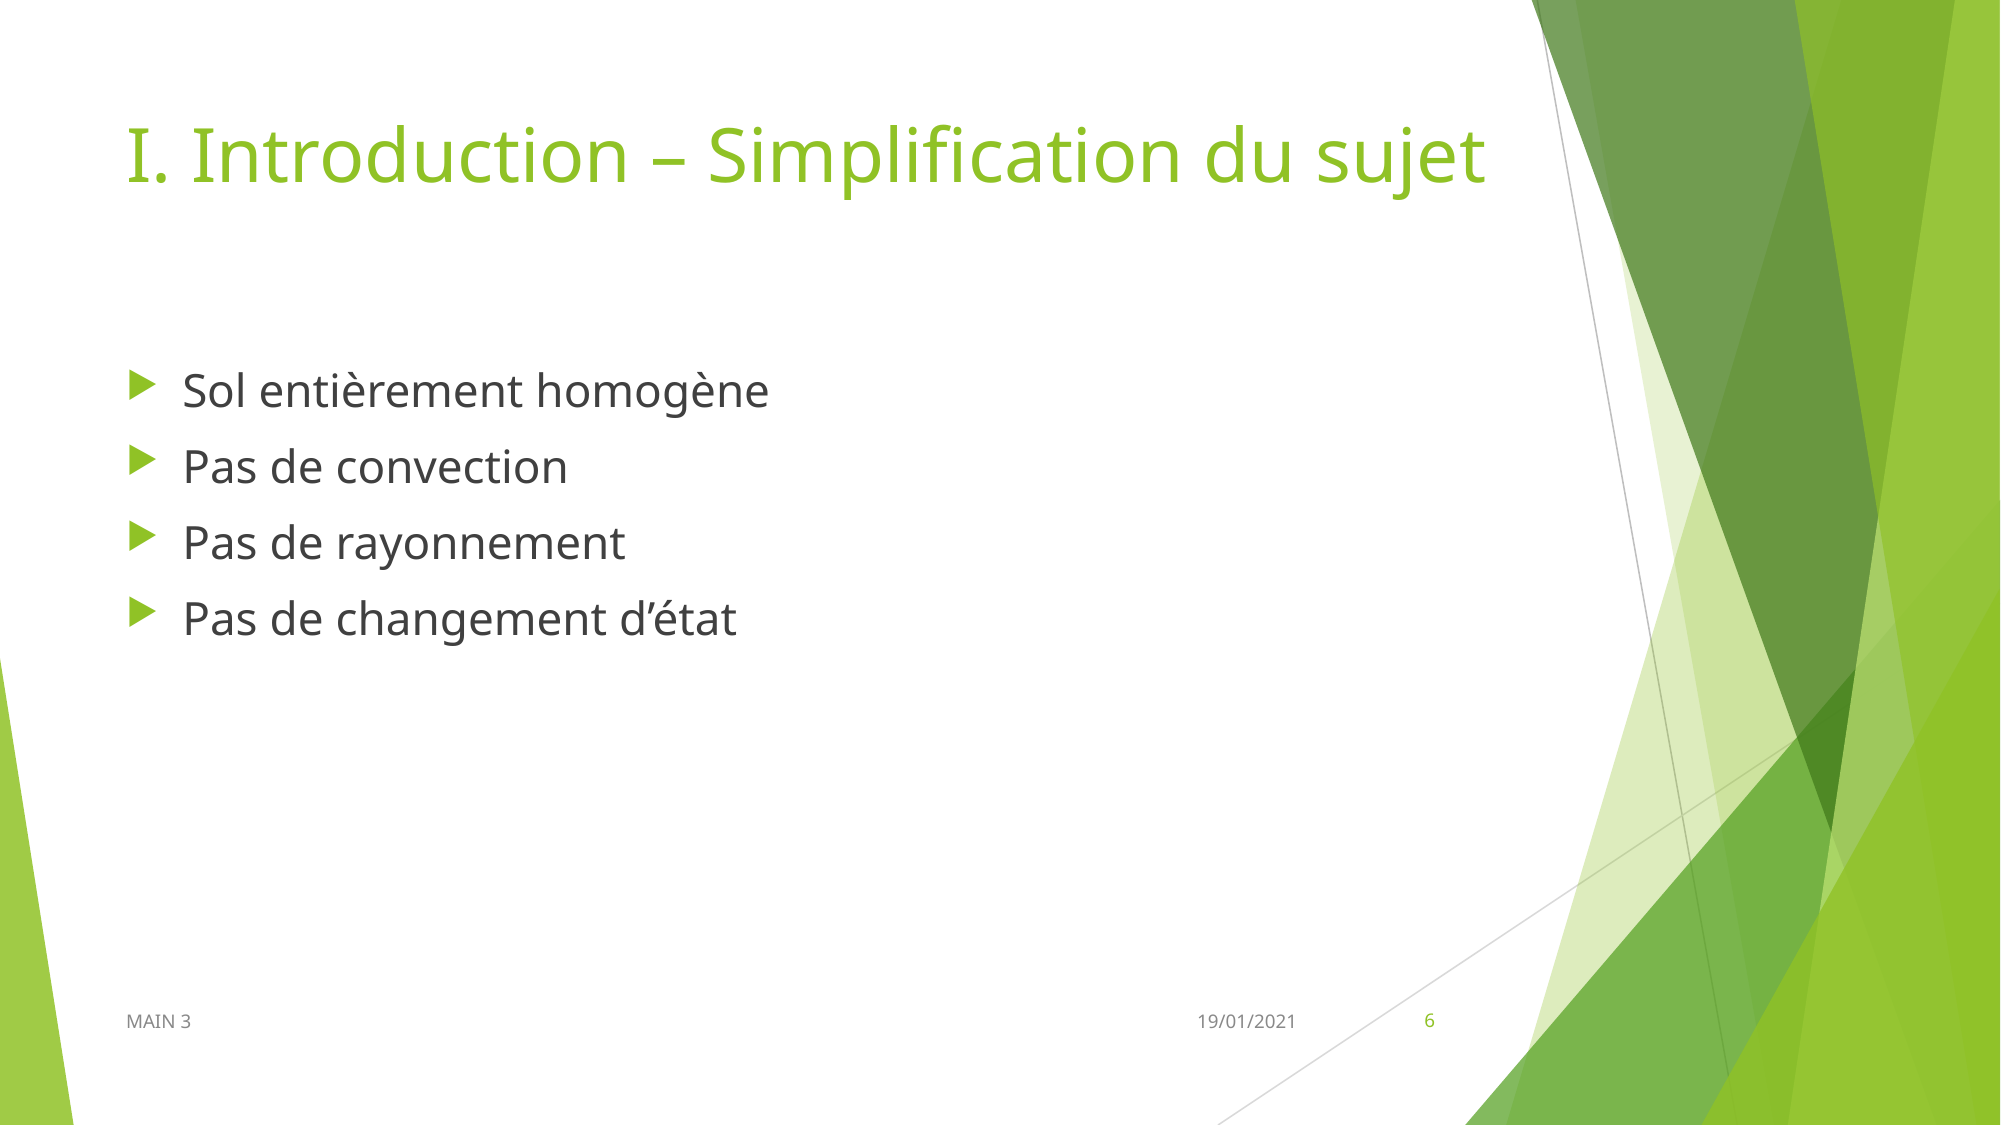

# I. Introduction – Simplification du sujet
Sol entièrement homogène
Pas de convection
Pas de rayonnement
Pas de changement d’état
MAIN 3
19/01/2021